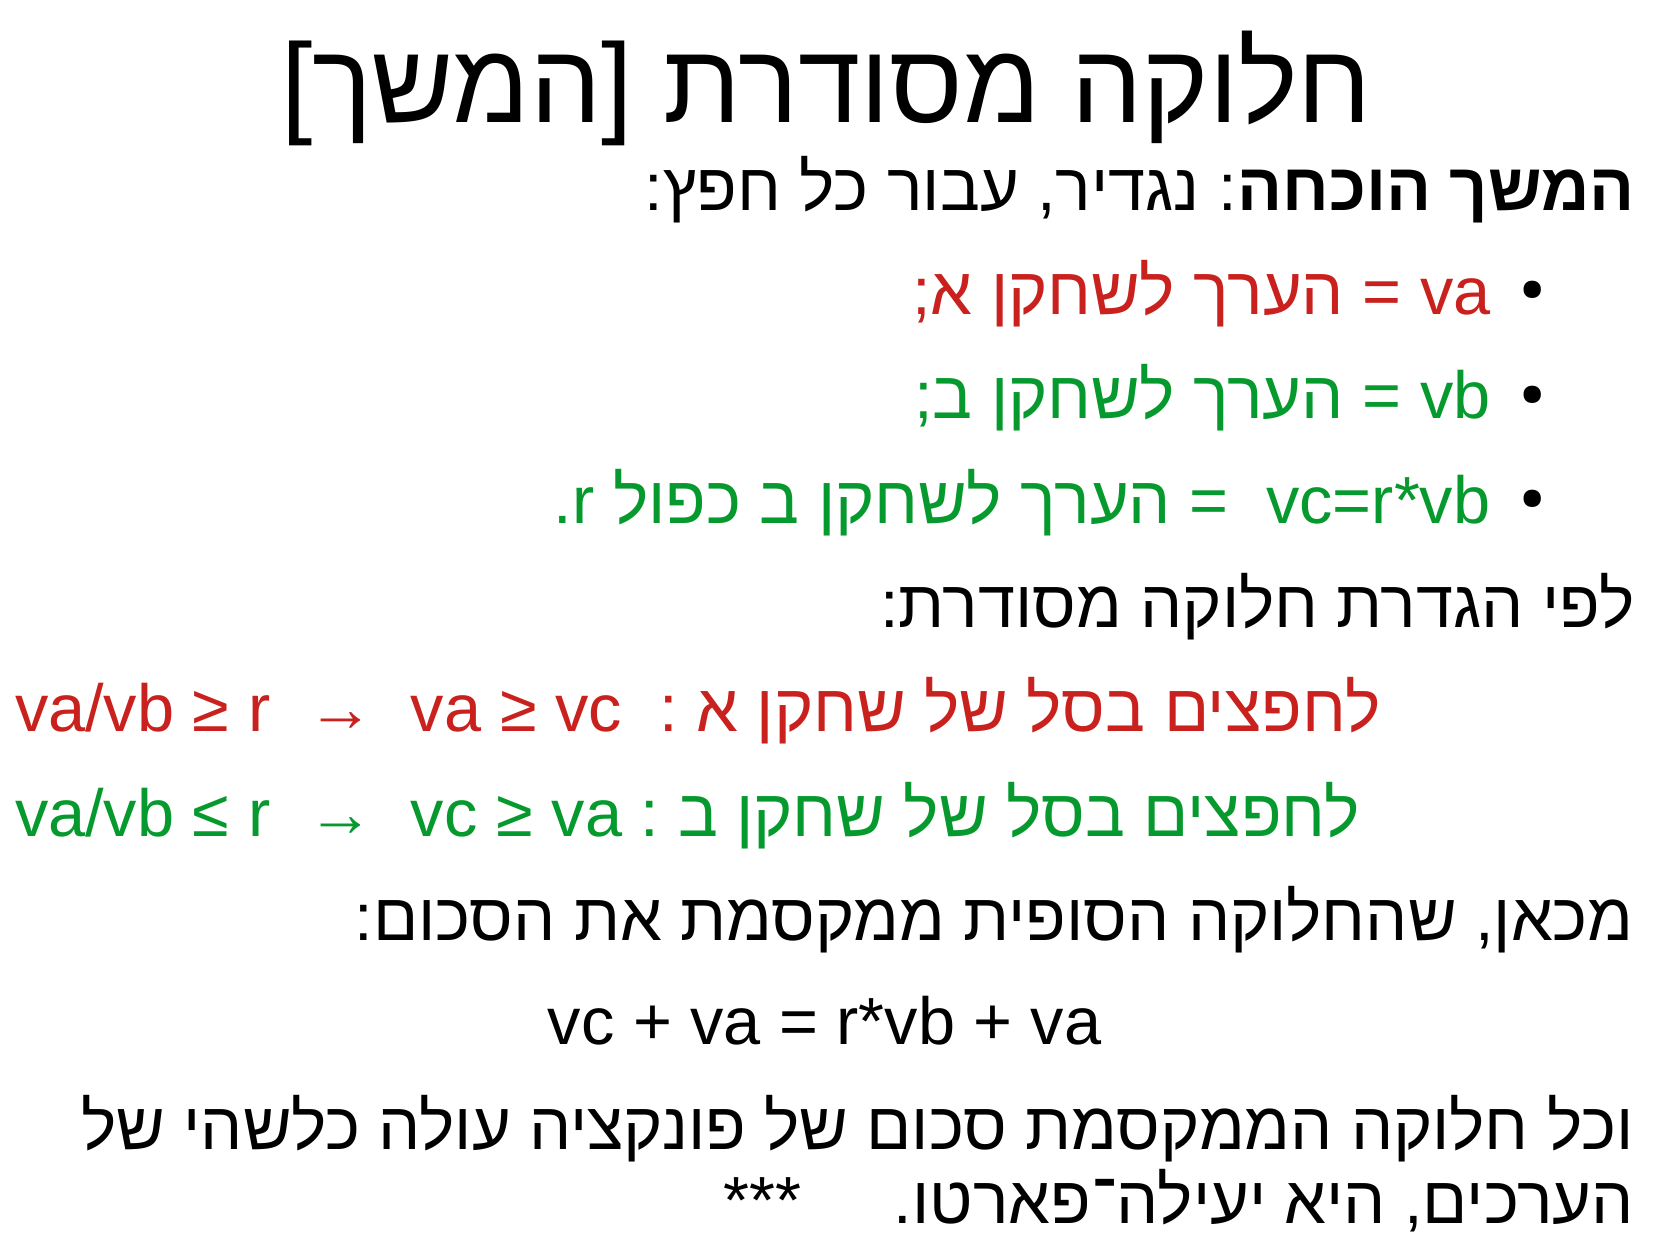

# חלוקה מסודרת [המשך]
המשך הוכחה: נגדיר, עבור כל חפץ:
va = הערך לשחקן א;
vb = הערך לשחקן ב;
vc=r*vb = הערך לשחקן ב כפול r.
לפי הגדרת חלוקה מסודרת:
va/vb ≥ r → va ≥ vc : לחפצים בסל של שחקן א
va/vb ≤ r → vc ≥ va : לחפצים בסל של שחקן ב
מכאן, שהחלוקה הסופית ממקסמת את הסכום:
vc + va = r*vb + va
וכל חלוקה הממקסמת סכום של פונקציה עולה כלשהי של הערכים, היא יעילה־פארטו. ***